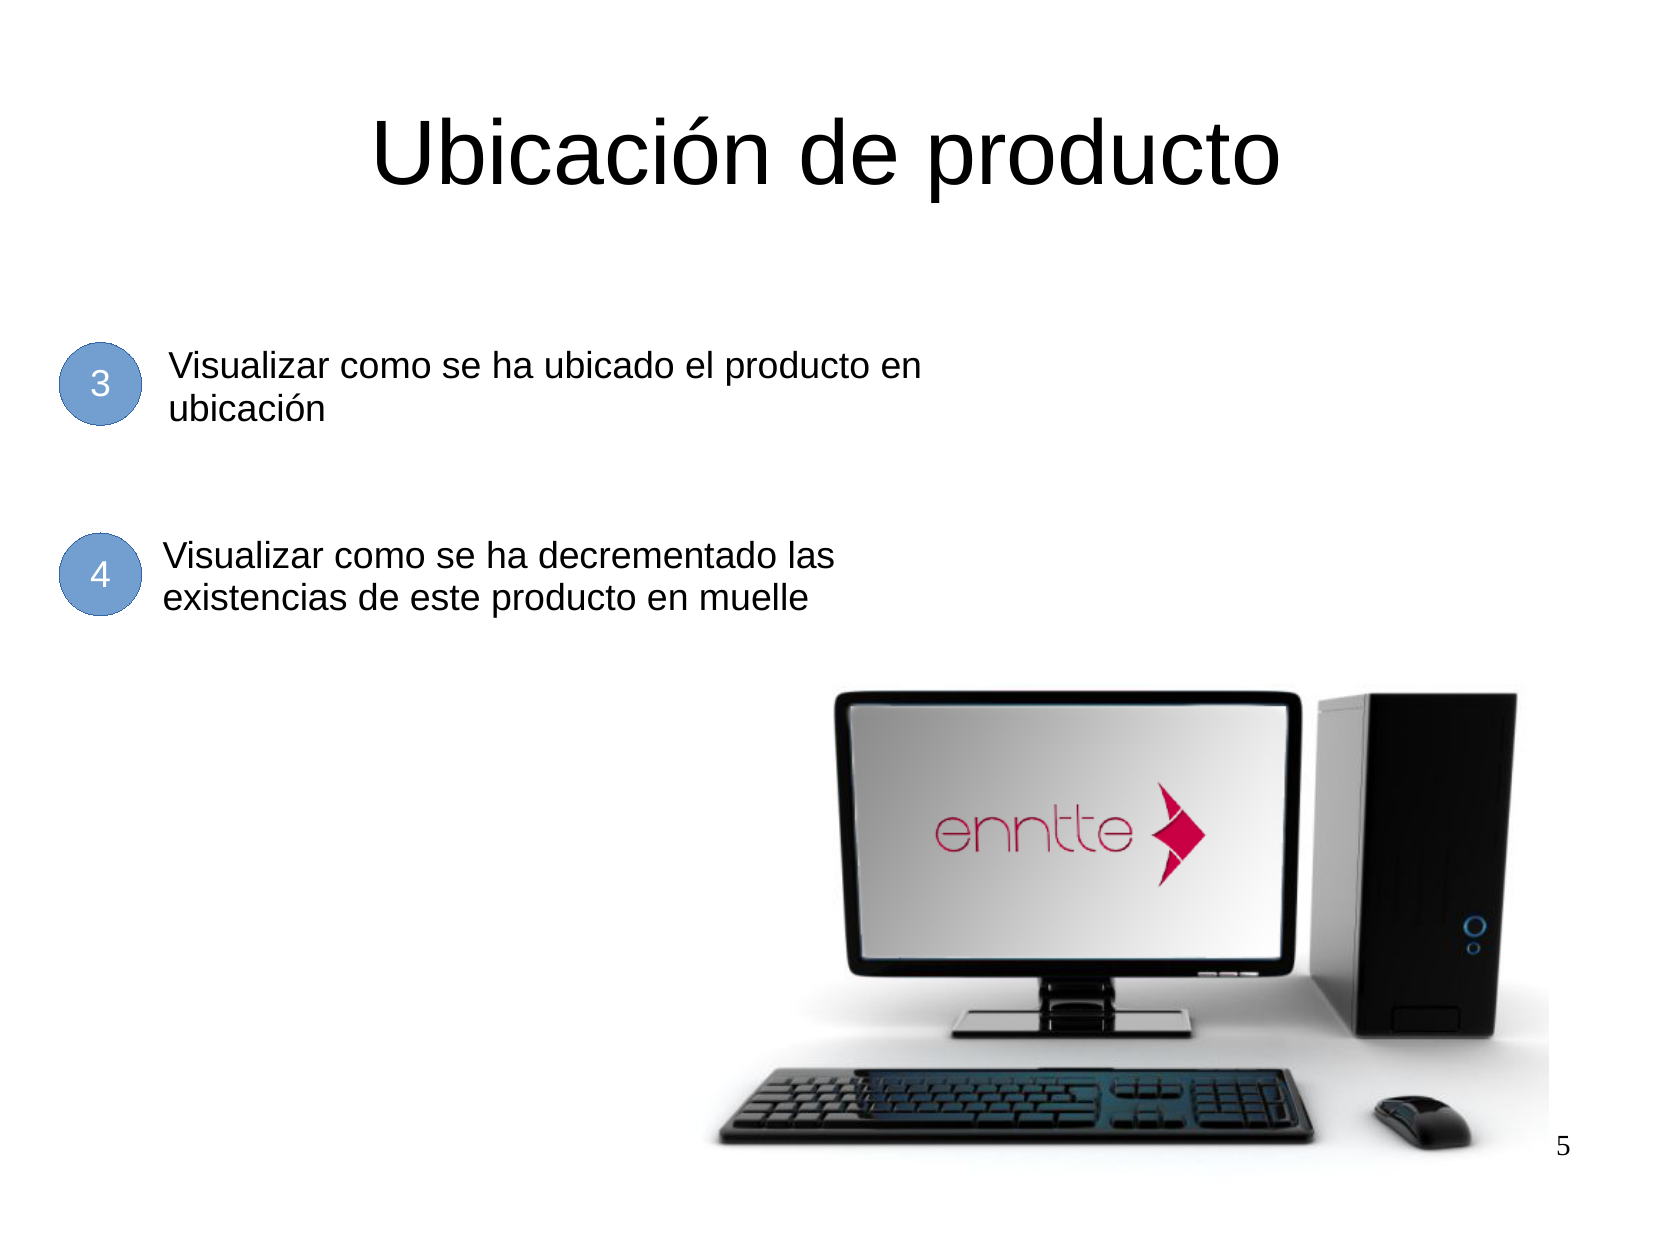

# Ubicación de producto
Visualizar como se ha ubicado el producto en ubicación
3
Visualizar como se ha decrementado las existencias de este producto en muelle
4
5